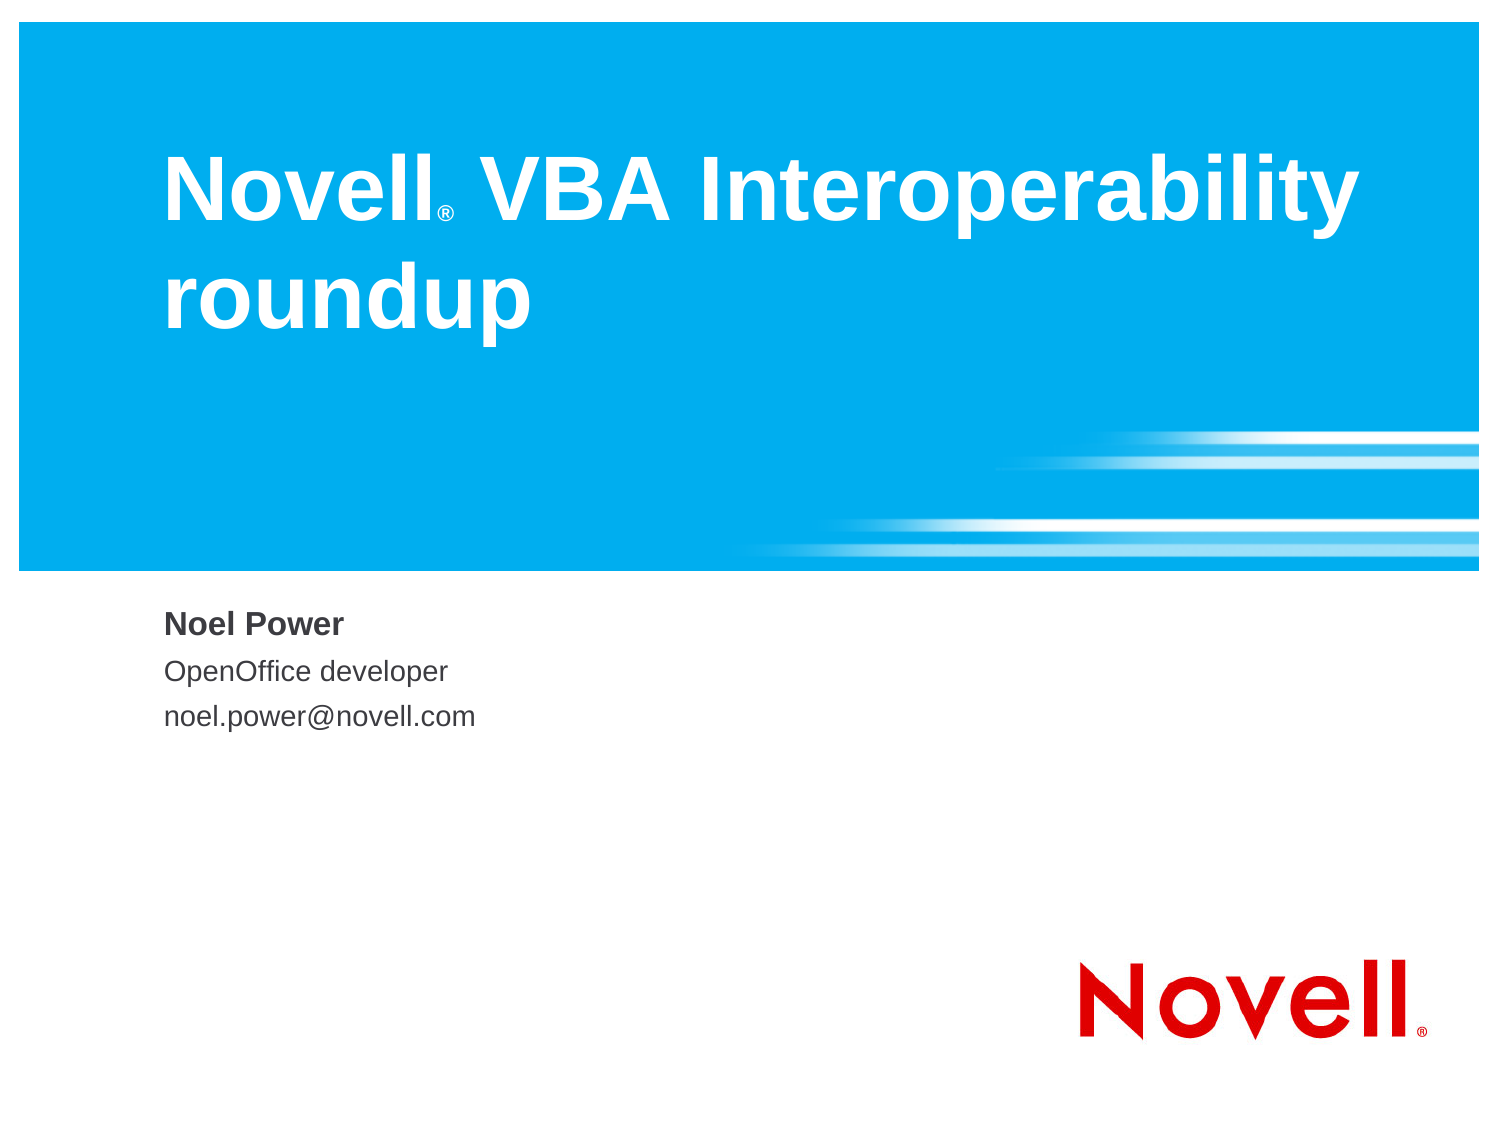

# Novell® VBA Interoperability roundup
Noel Power
OpenOffice developer
noel.power@novell.com